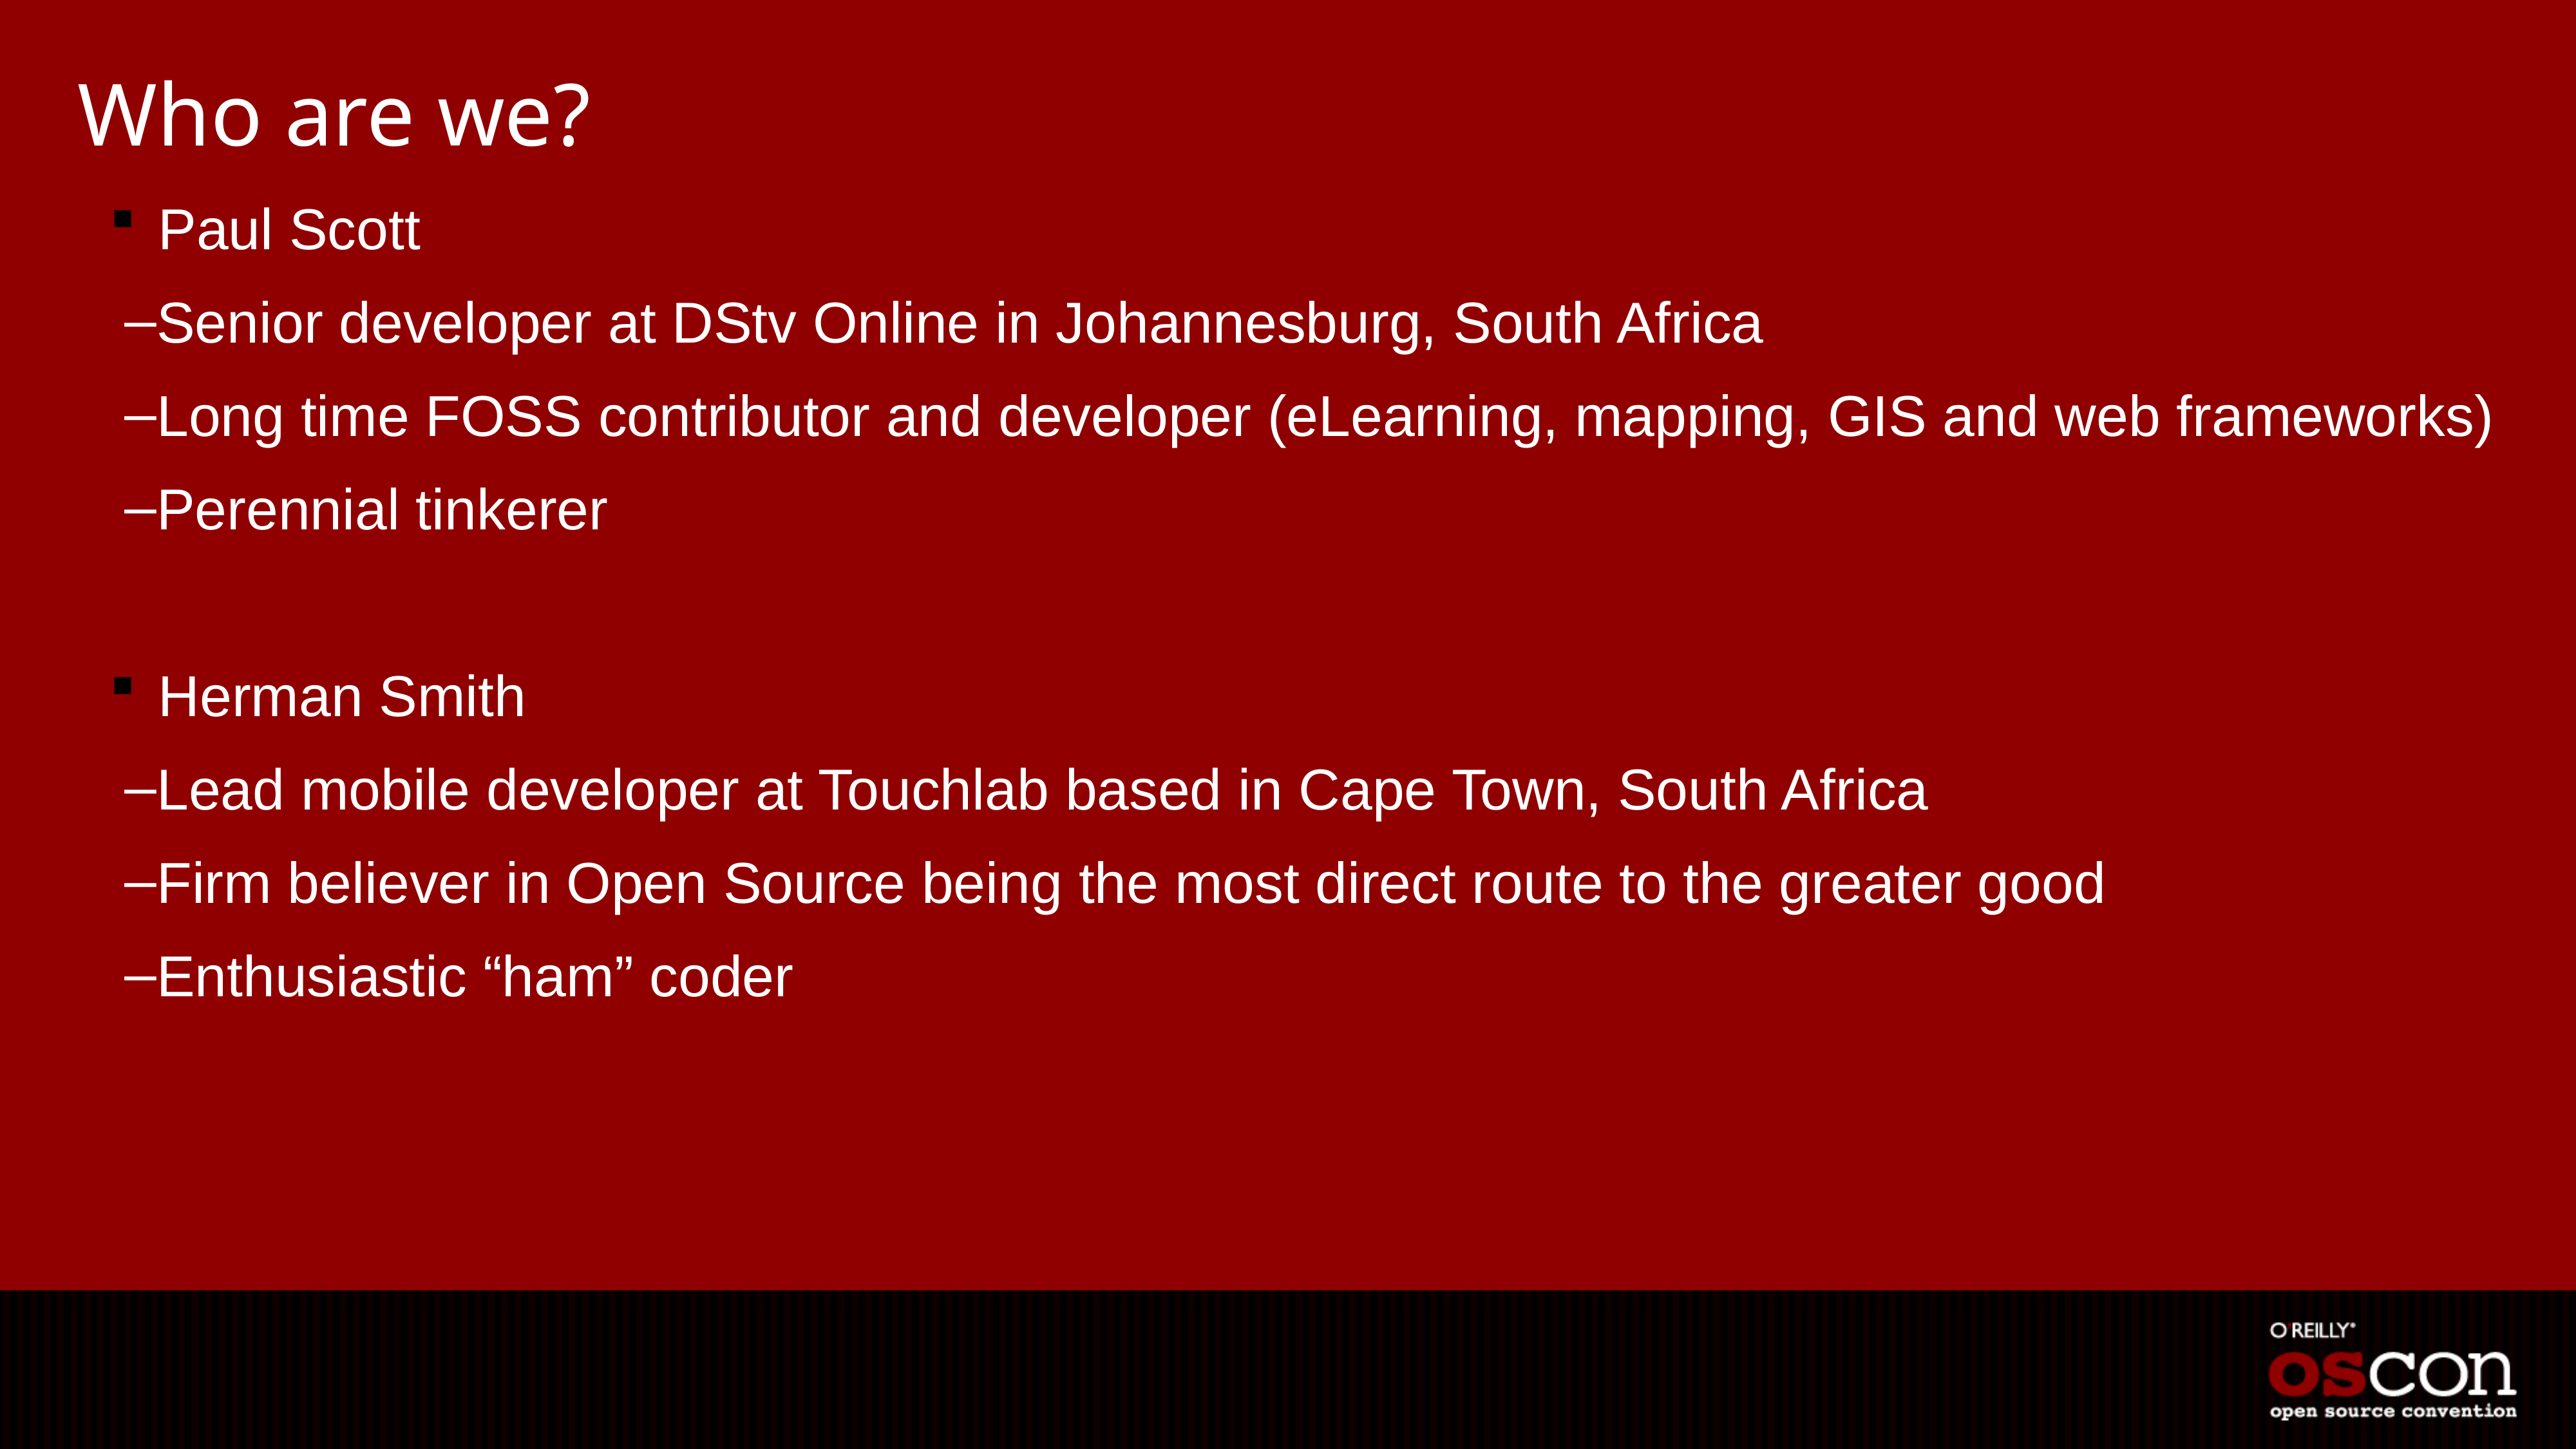

# Who are we?
Paul Scott
Senior developer at DStv Online in Johannesburg, South Africa
Long time FOSS contributor and developer (eLearning, mapping, GIS and web frameworks)
Perennial tinkerer
Herman Smith
Lead mobile developer at Touchlab based in Cape Town, South Africa
Firm believer in Open Source being the most direct route to the greater good
Enthusiastic “ham” coder